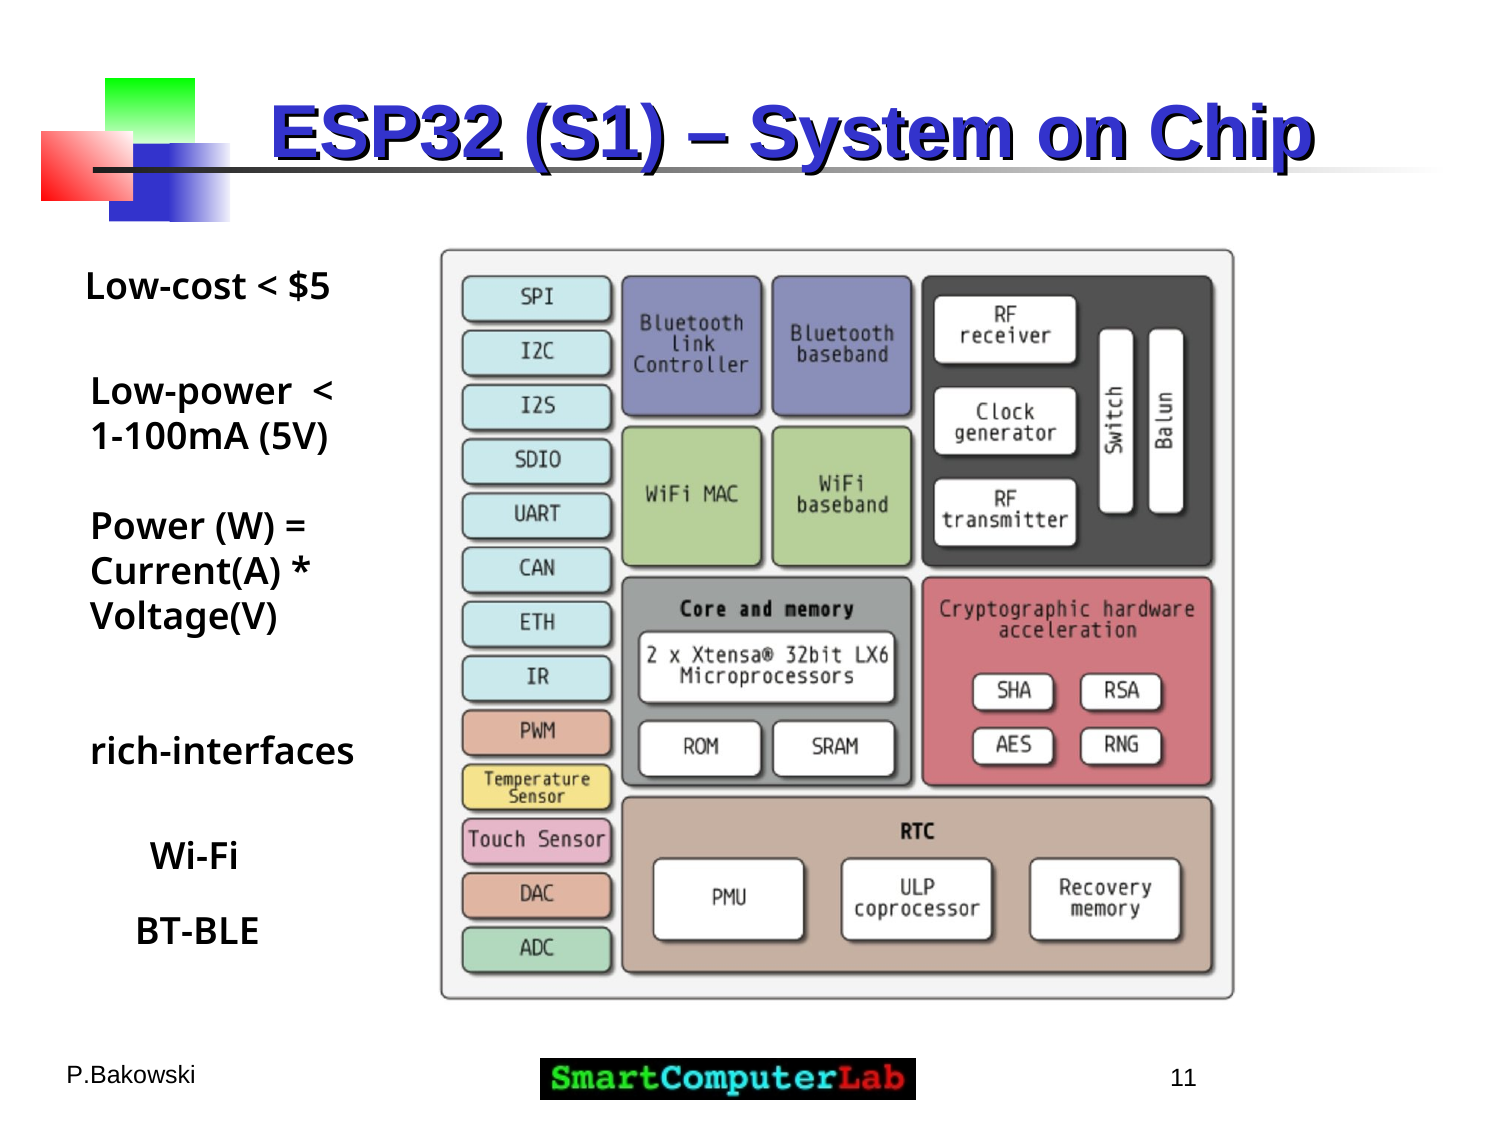

# ESP32 (S1) – System on Chip
 Low-cost < $5
Low-power < 1-100mA (5V)
Power (W) = Current(A) * Voltage(V)
rich-interfaces
Wi-Fi
BT-BLE
11